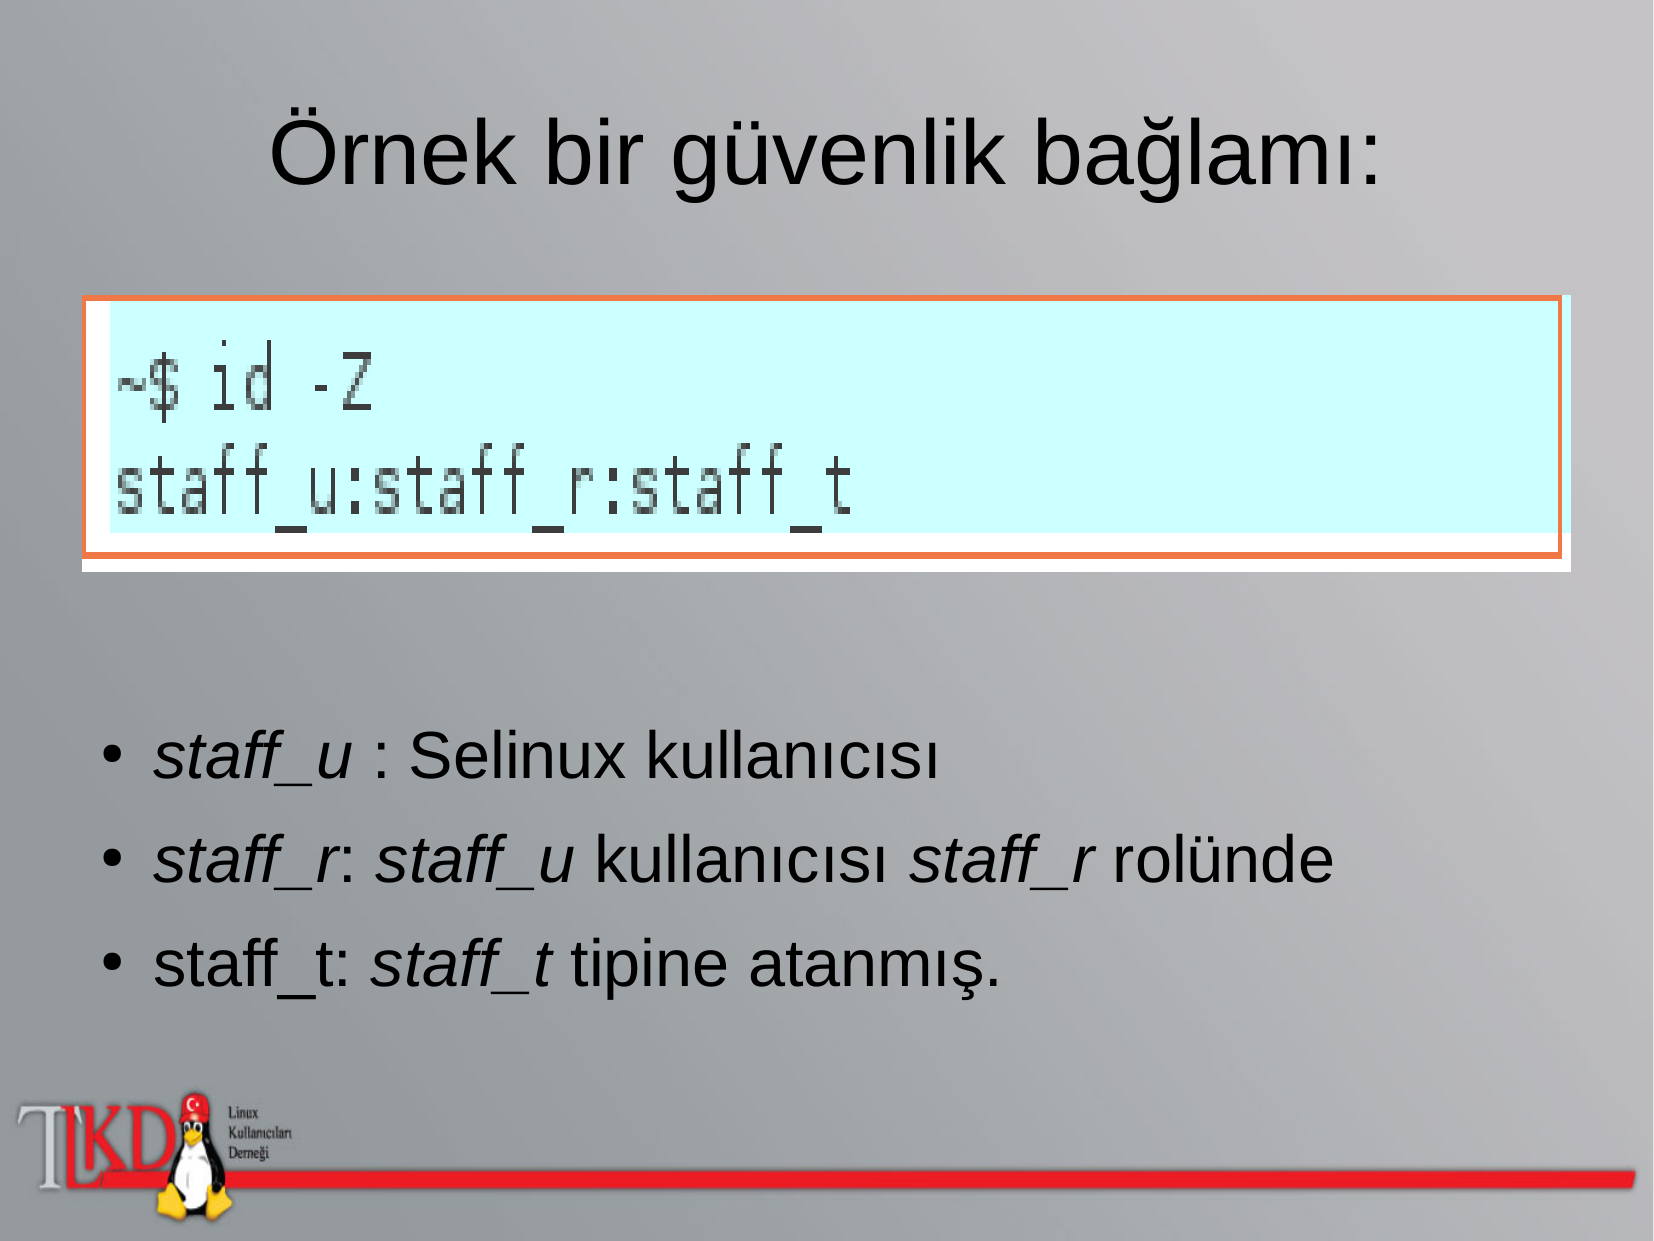

# Örnek bir güvenlik bağlamı:
staff_u : Selinux kullanıcısı
staff_r: staff_u kullanıcısı staff_r rolünde
staff_t: staff_t tipine atanmış.